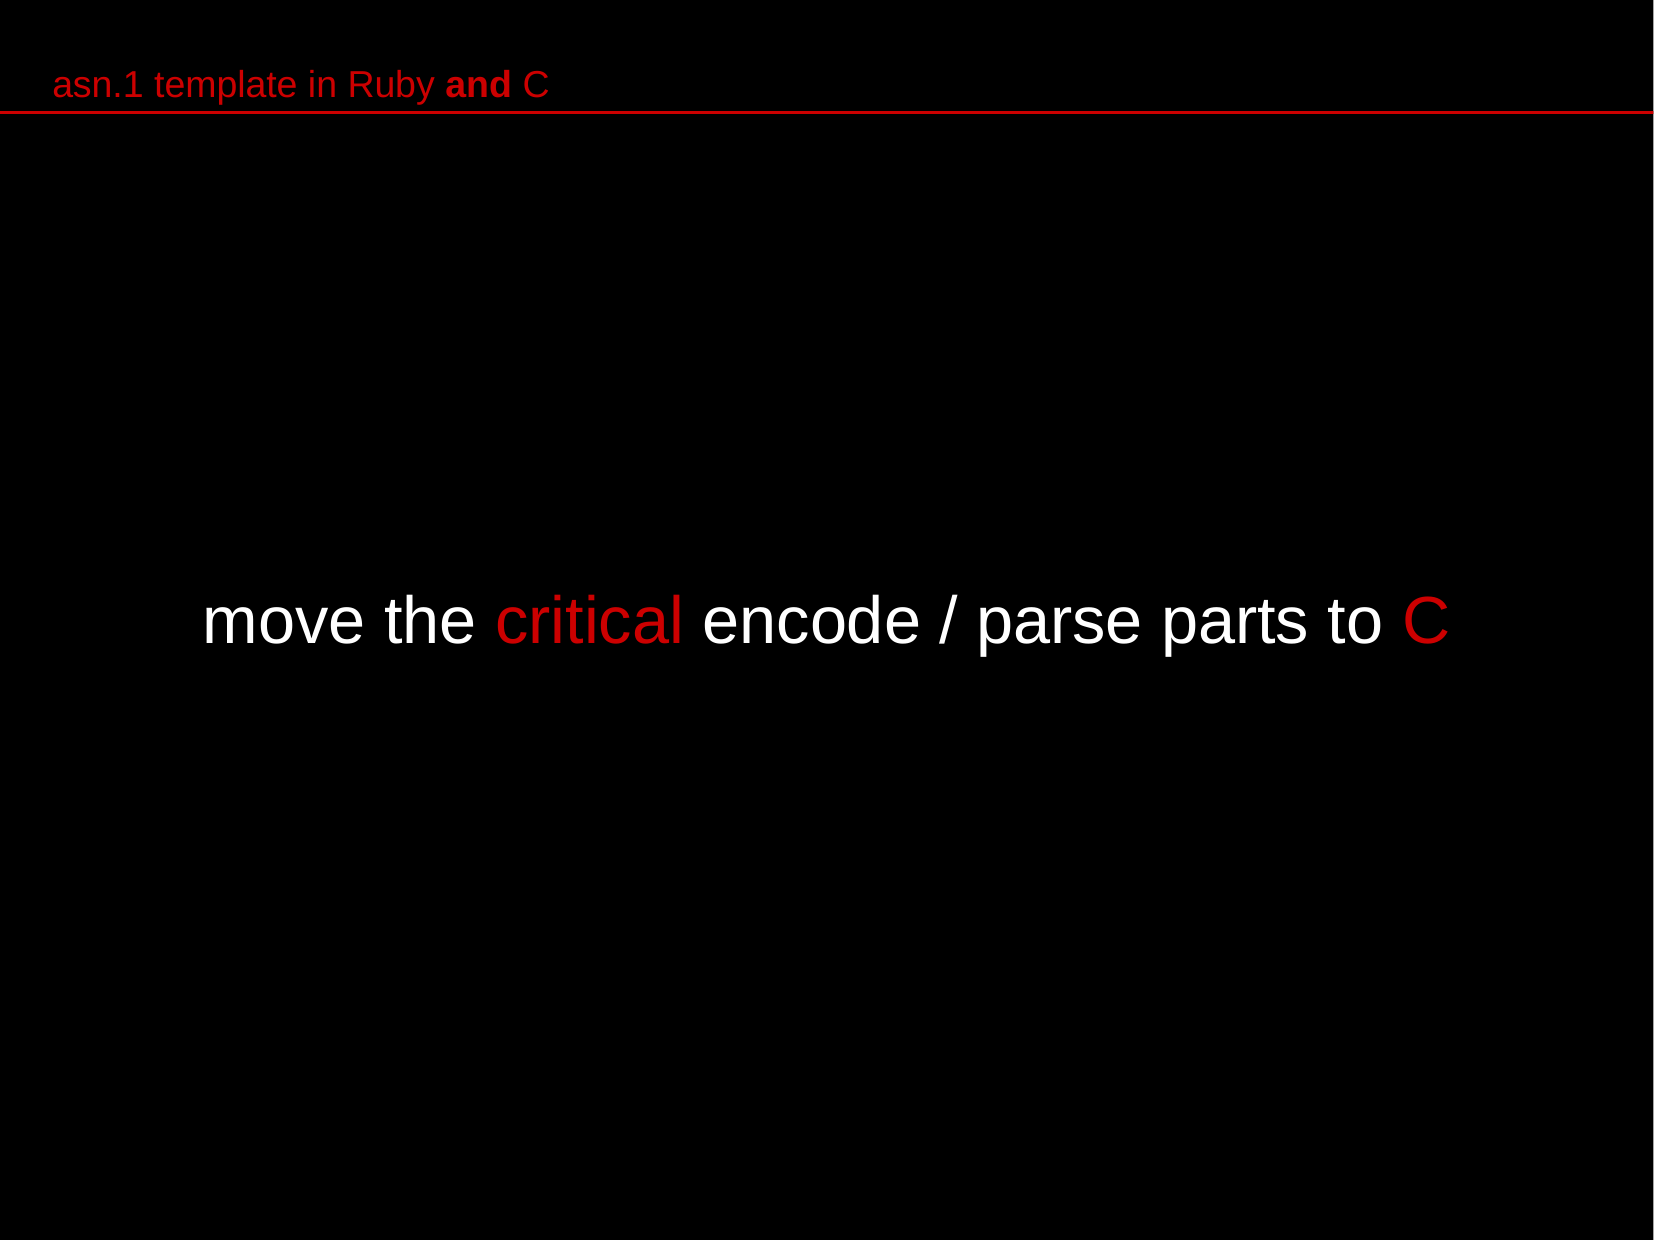

# move the critical encode / parse parts to C
asn.1 template in Ruby and C